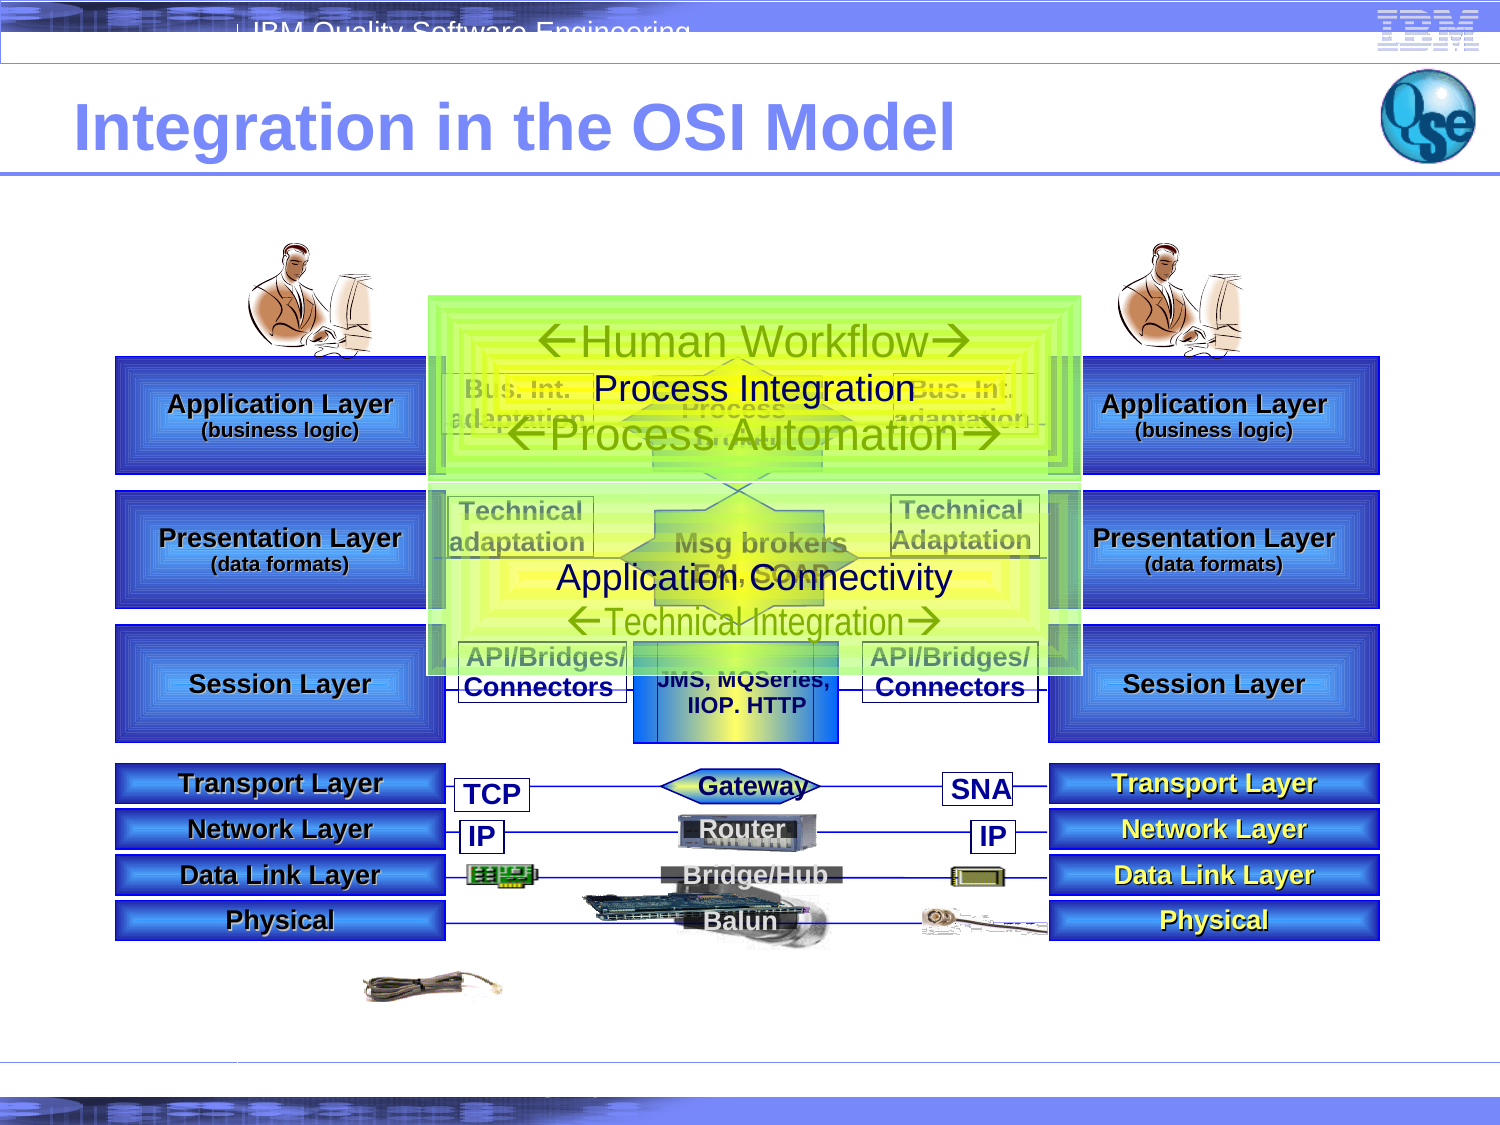

# Integration in the OSI Model
Human Workflow
Process Integration
Process Automation
Application Layer
(business logic)
Process
broker
Application Layer
(business logic)
Bus. Int.
 adaptation
Bus. Int.
adaptation
Application Connectivity
Technical Integration
Presentation Layer
(data formats)
Msg brokers
EAI, SOAP
Presentation Layer
(data formats)
Technical
Adaptation
Technical adaptation
Session Layer
Session Layer
 API/Bridges/
Connectors
JMS, MQSeries,
IIOP. HTTP
 API/Bridges/
Connectors
Transport Layer
Transport Layer
 Gateway
 SNA
 TCP
Network Layer
Network Layer
 IP
 IP
 Router
Data Link Layer
Data Link Layer
 Bridge/Hub
Physical
Physical
 Balun
41